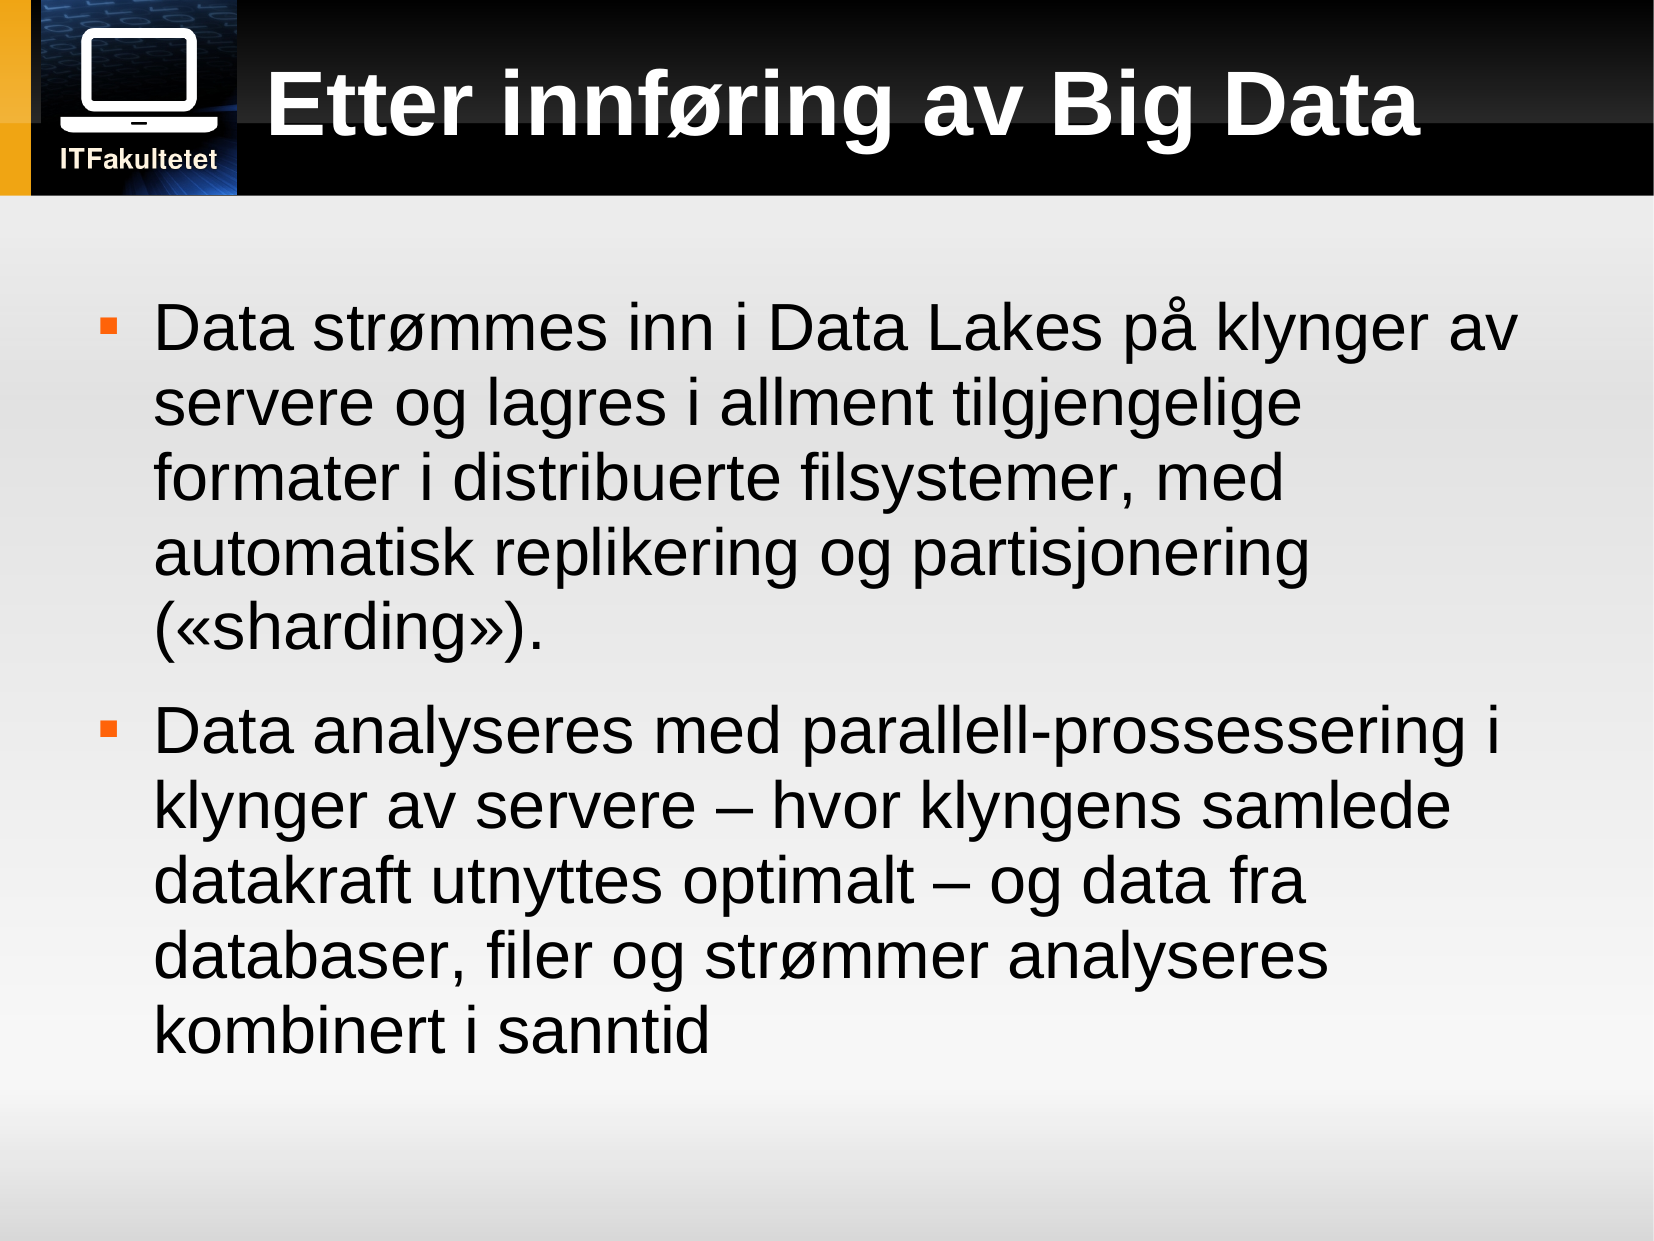

# Etter innføring av Big Data
Data strømmes inn i Data Lakes på klynger av servere og lagres i allment tilgjengelige formater i distribuerte filsystemer, med automatisk replikering og partisjonering («sharding»).
Data analyseres med parallell-prossessering i klynger av servere – hvor klyngens samlede datakraft utnyttes optimalt – og data fra databaser, filer og strømmer analyseres kombinert i sanntid